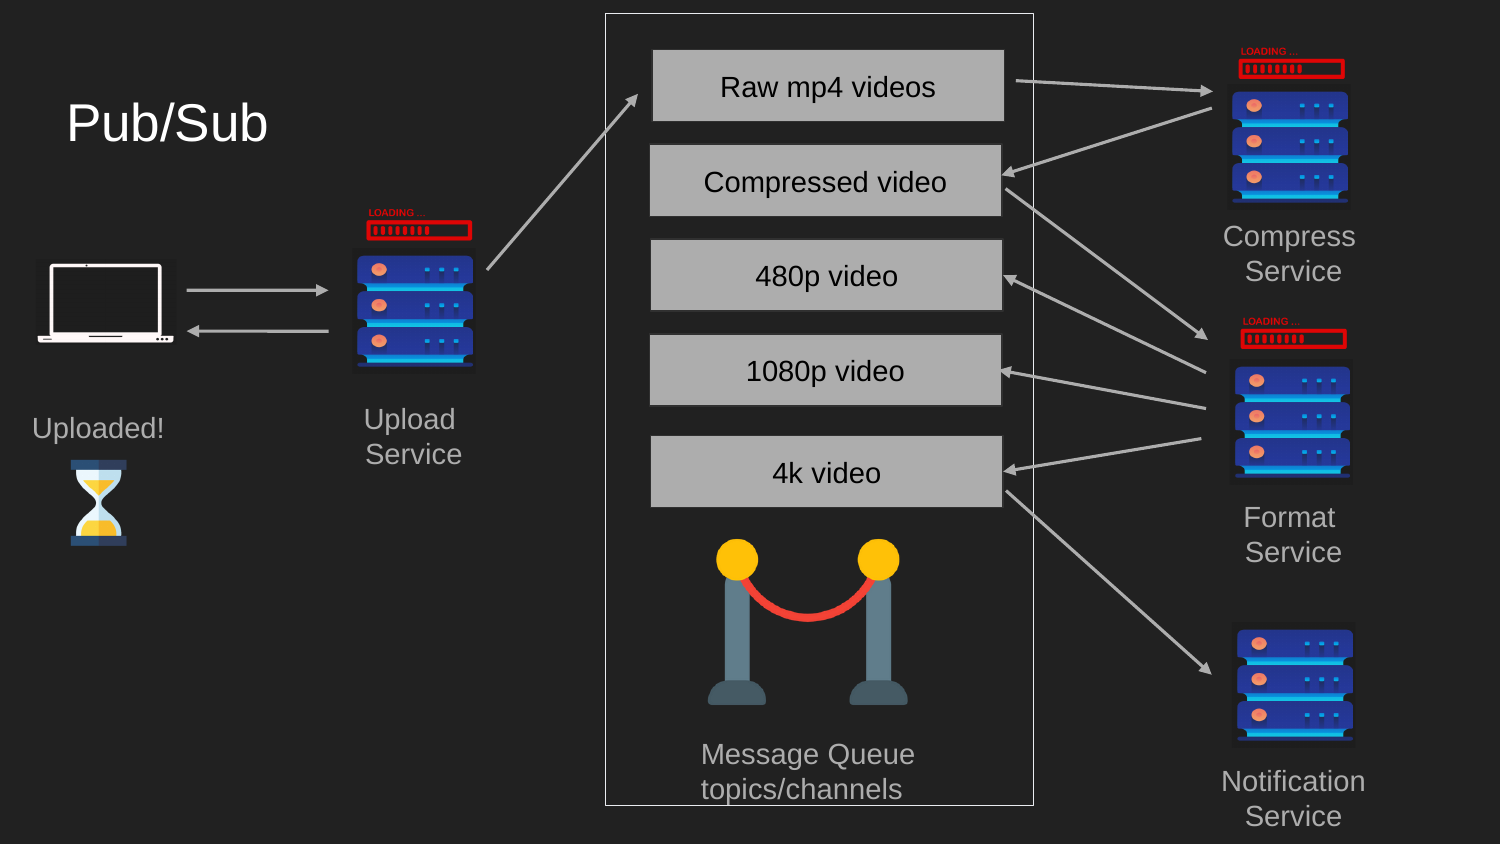

Raw mp4 videos
# Pub/Sub
Compressed video
Compress
Service
480p video
1080p video
Upload
Service
Uploaded!
4k video
Format
Service
Message Queue
topics/channels
Notification
Service